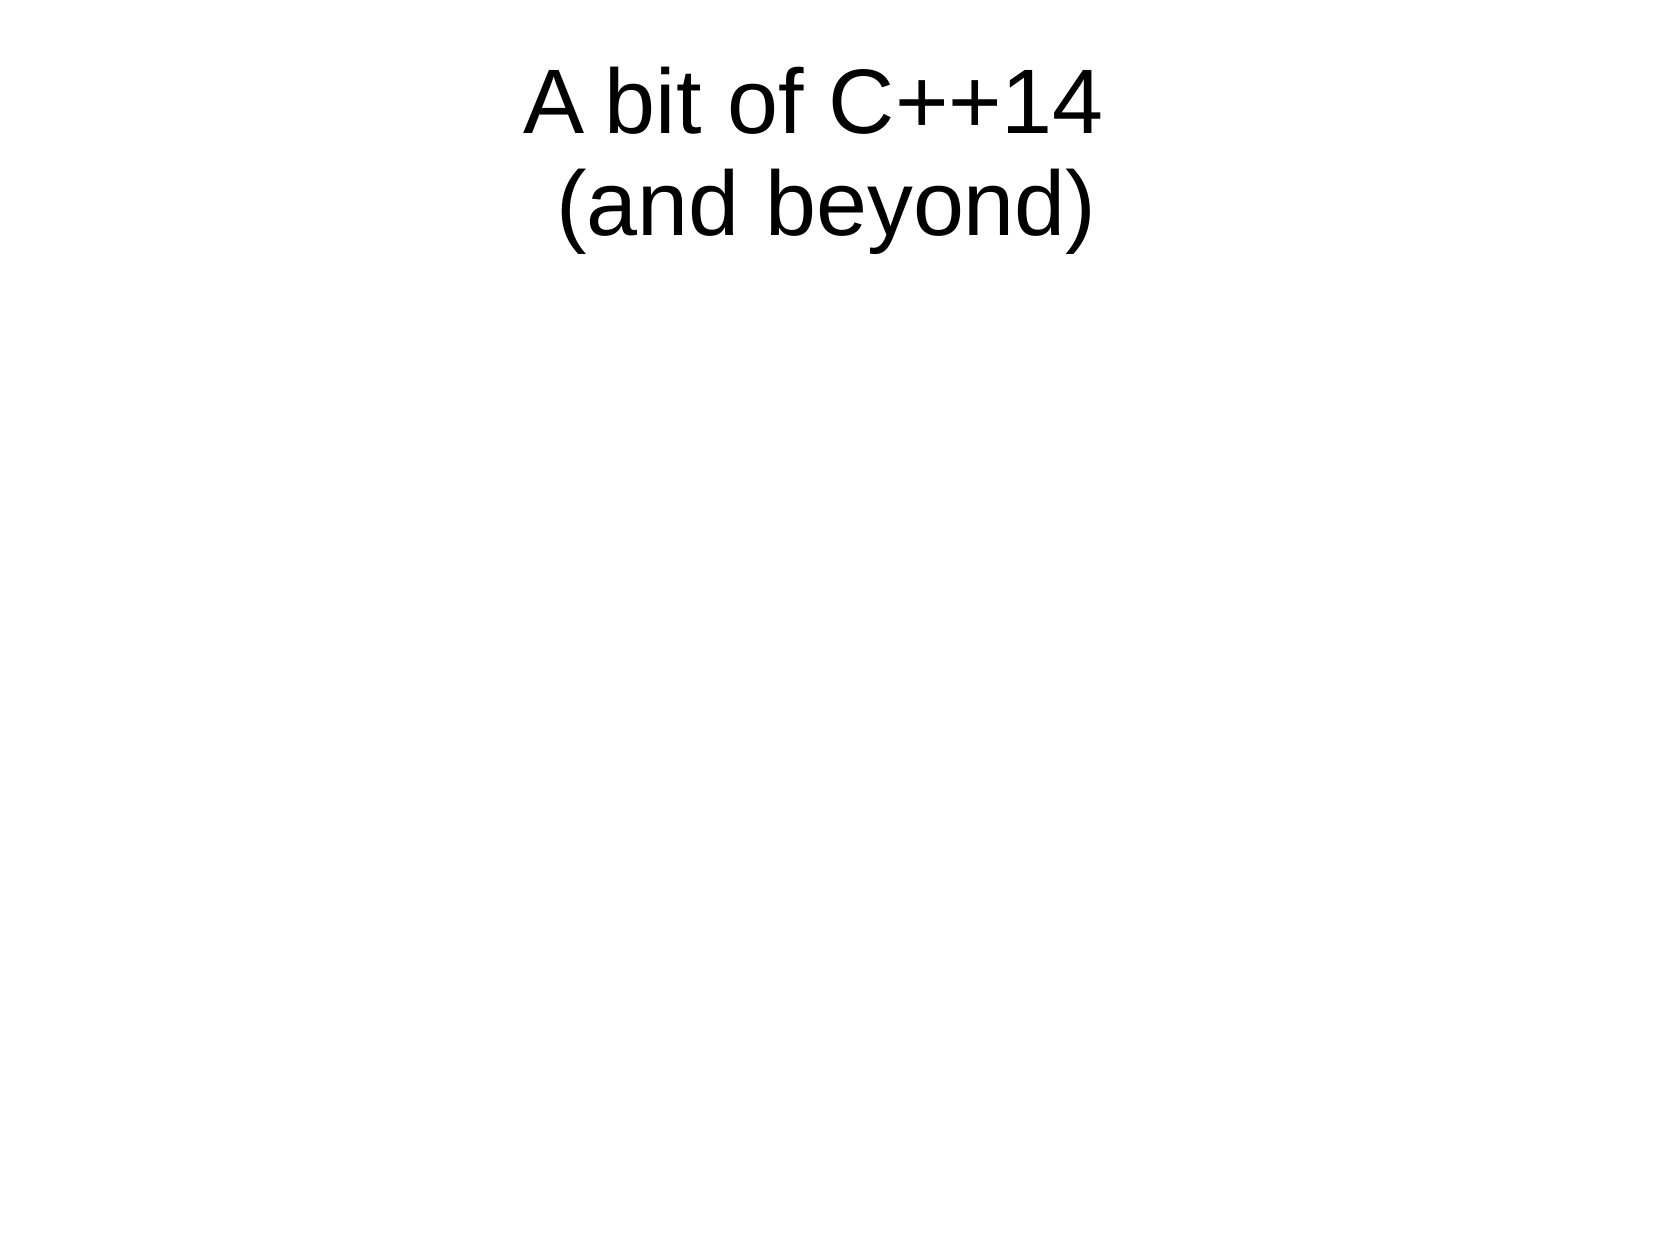

# A bit of C++14 (and beyond)